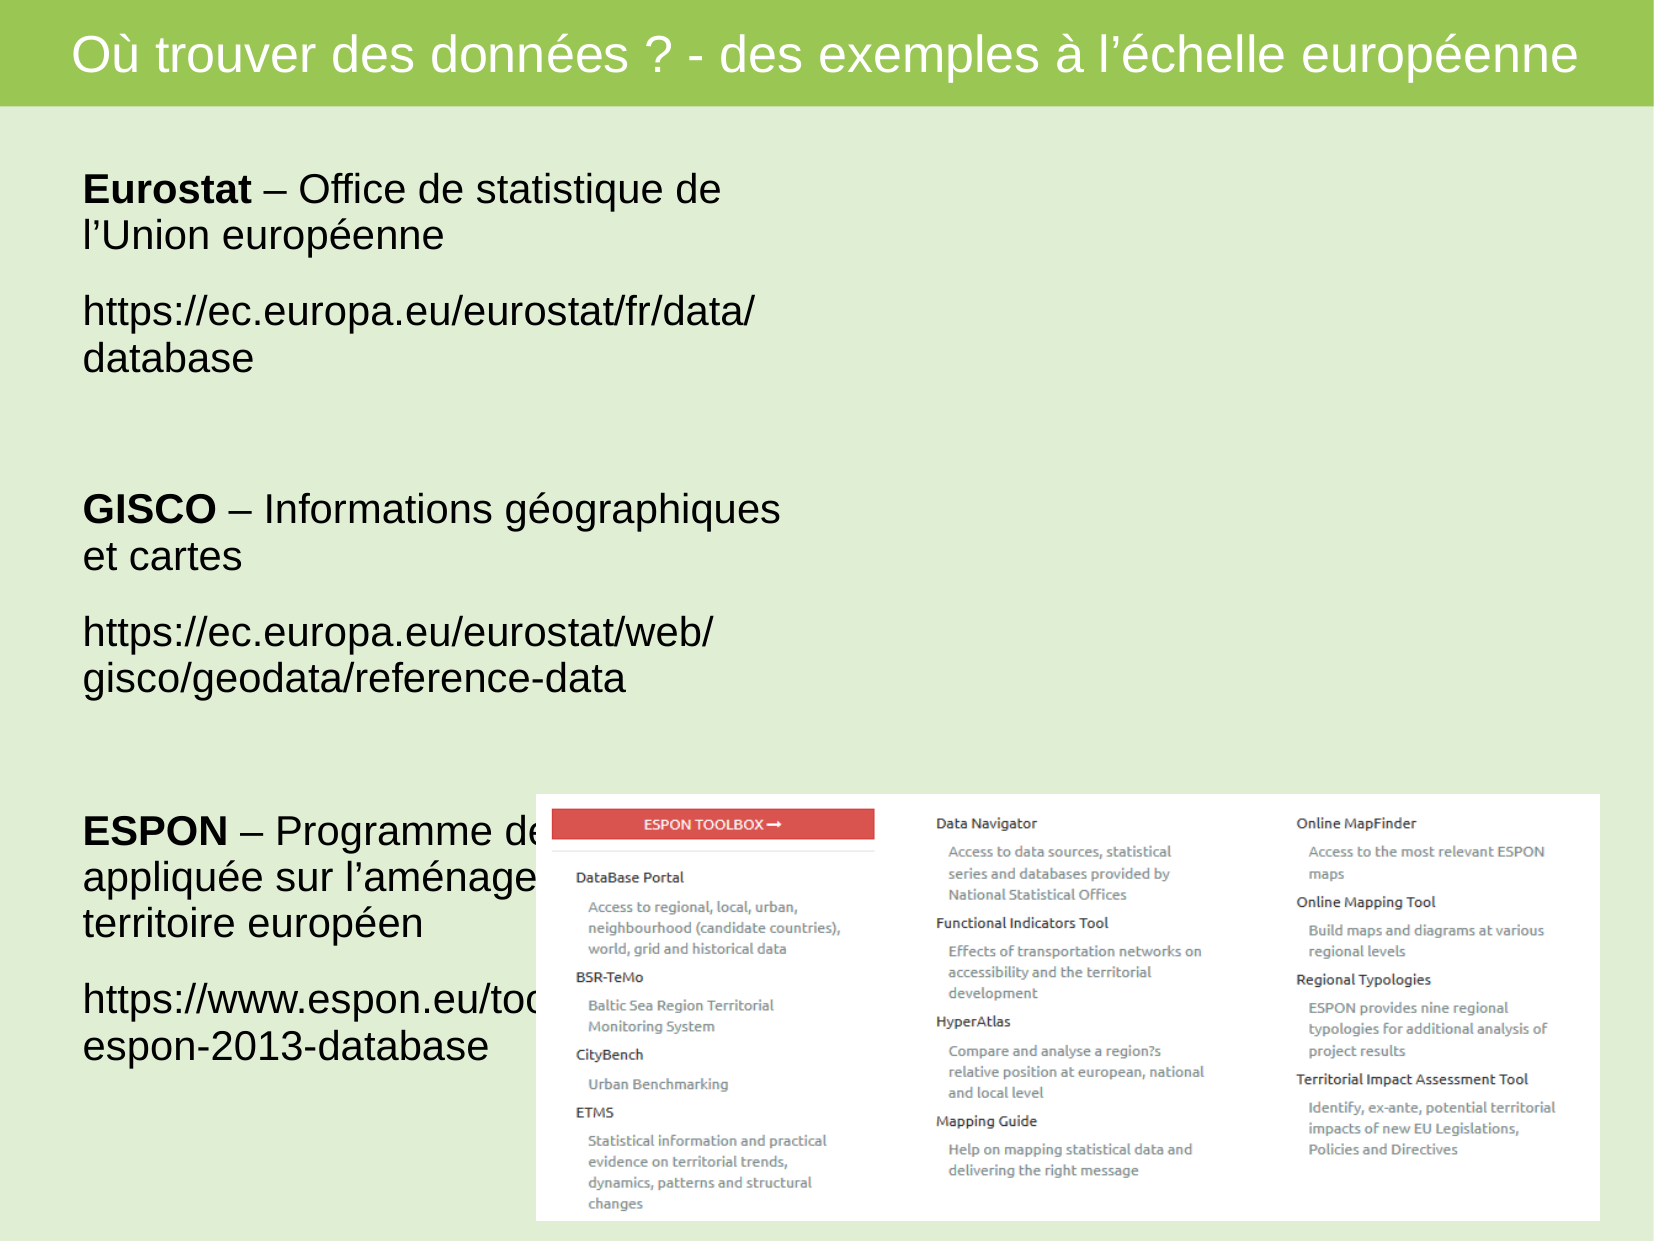

# Où trouver des données ? - des exemples à l’échelle européenne
Eurostat – Office de statistique de l’Union européenne
https://ec.europa.eu/eurostat/fr/data/database
GISCO – Informations géographiques et cartes
https://ec.europa.eu/eurostat/web/gisco/geodata/reference-data
ESPON – Programme de recherche appliquée sur l’aménagement du territoire européen
https://www.espon.eu/tools-maps/espon-2013-database